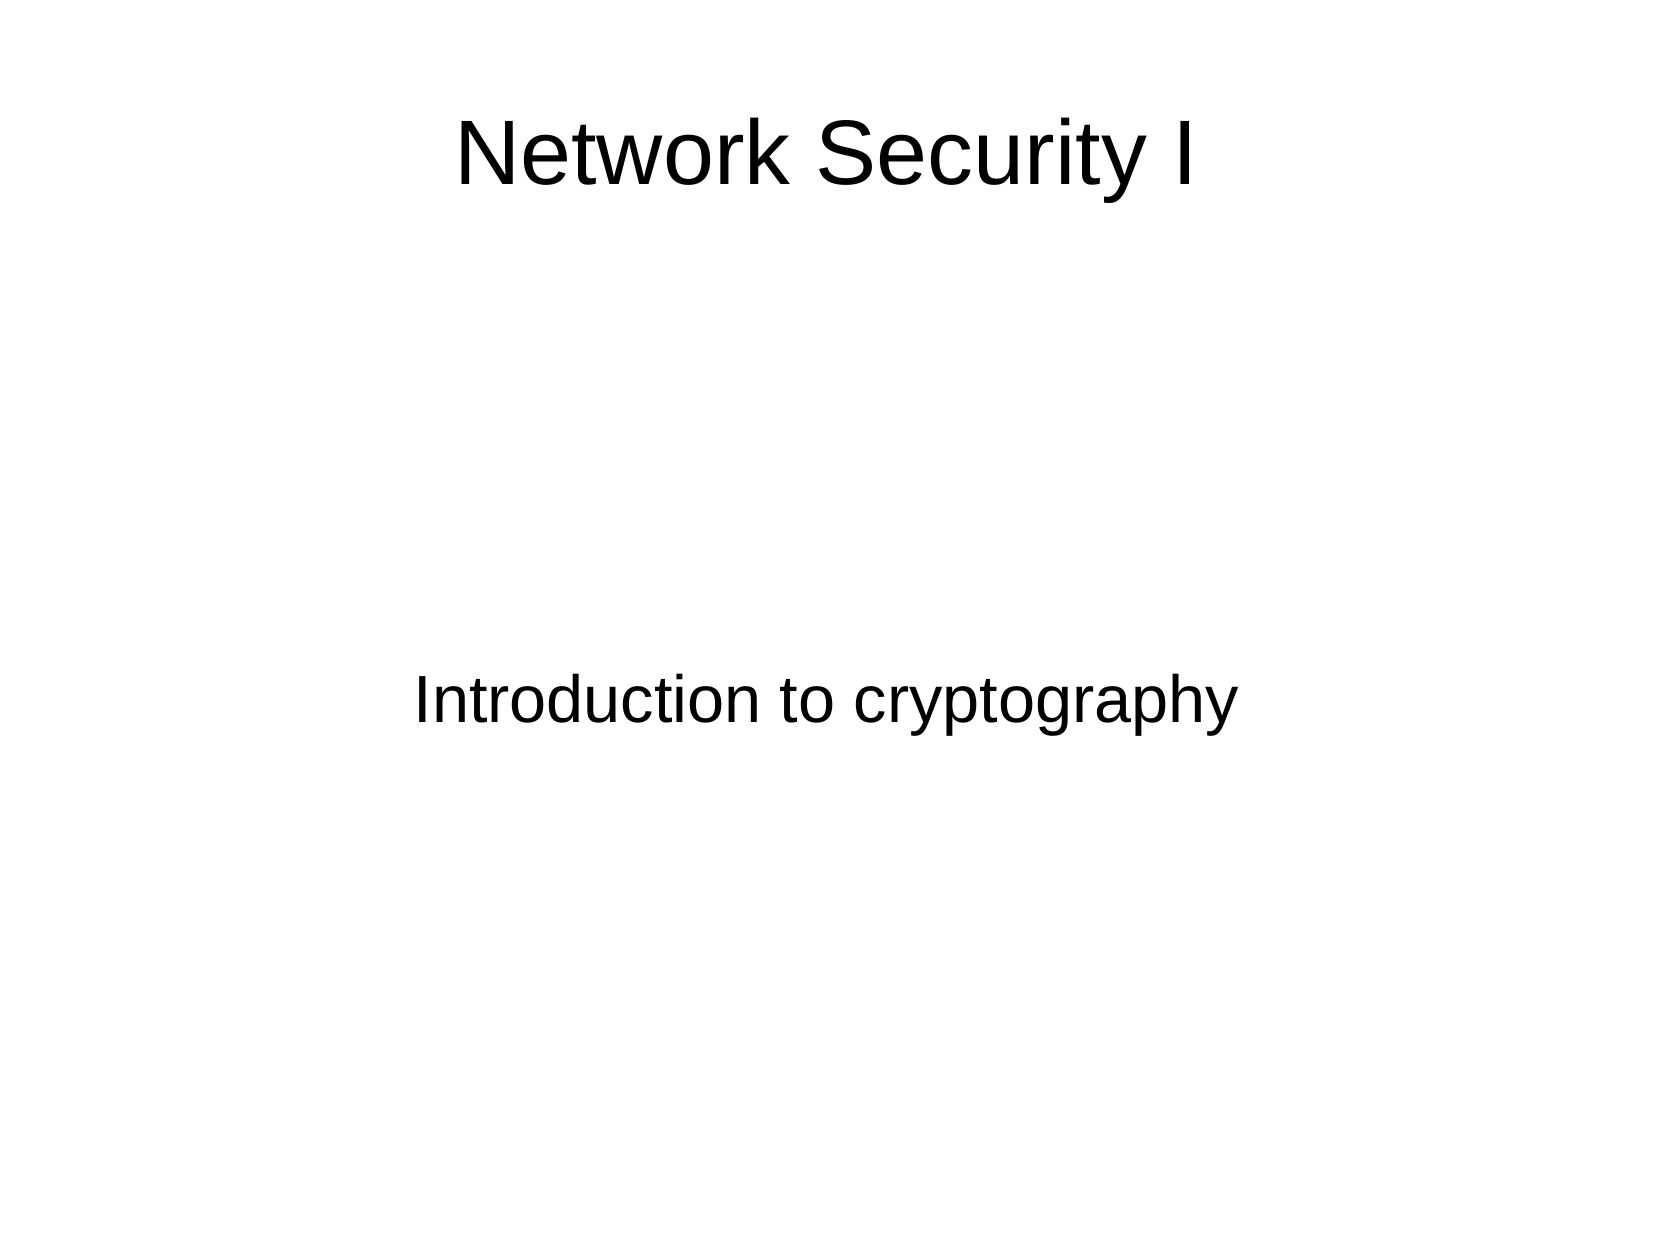

# Network Security I
Introduction to cryptography